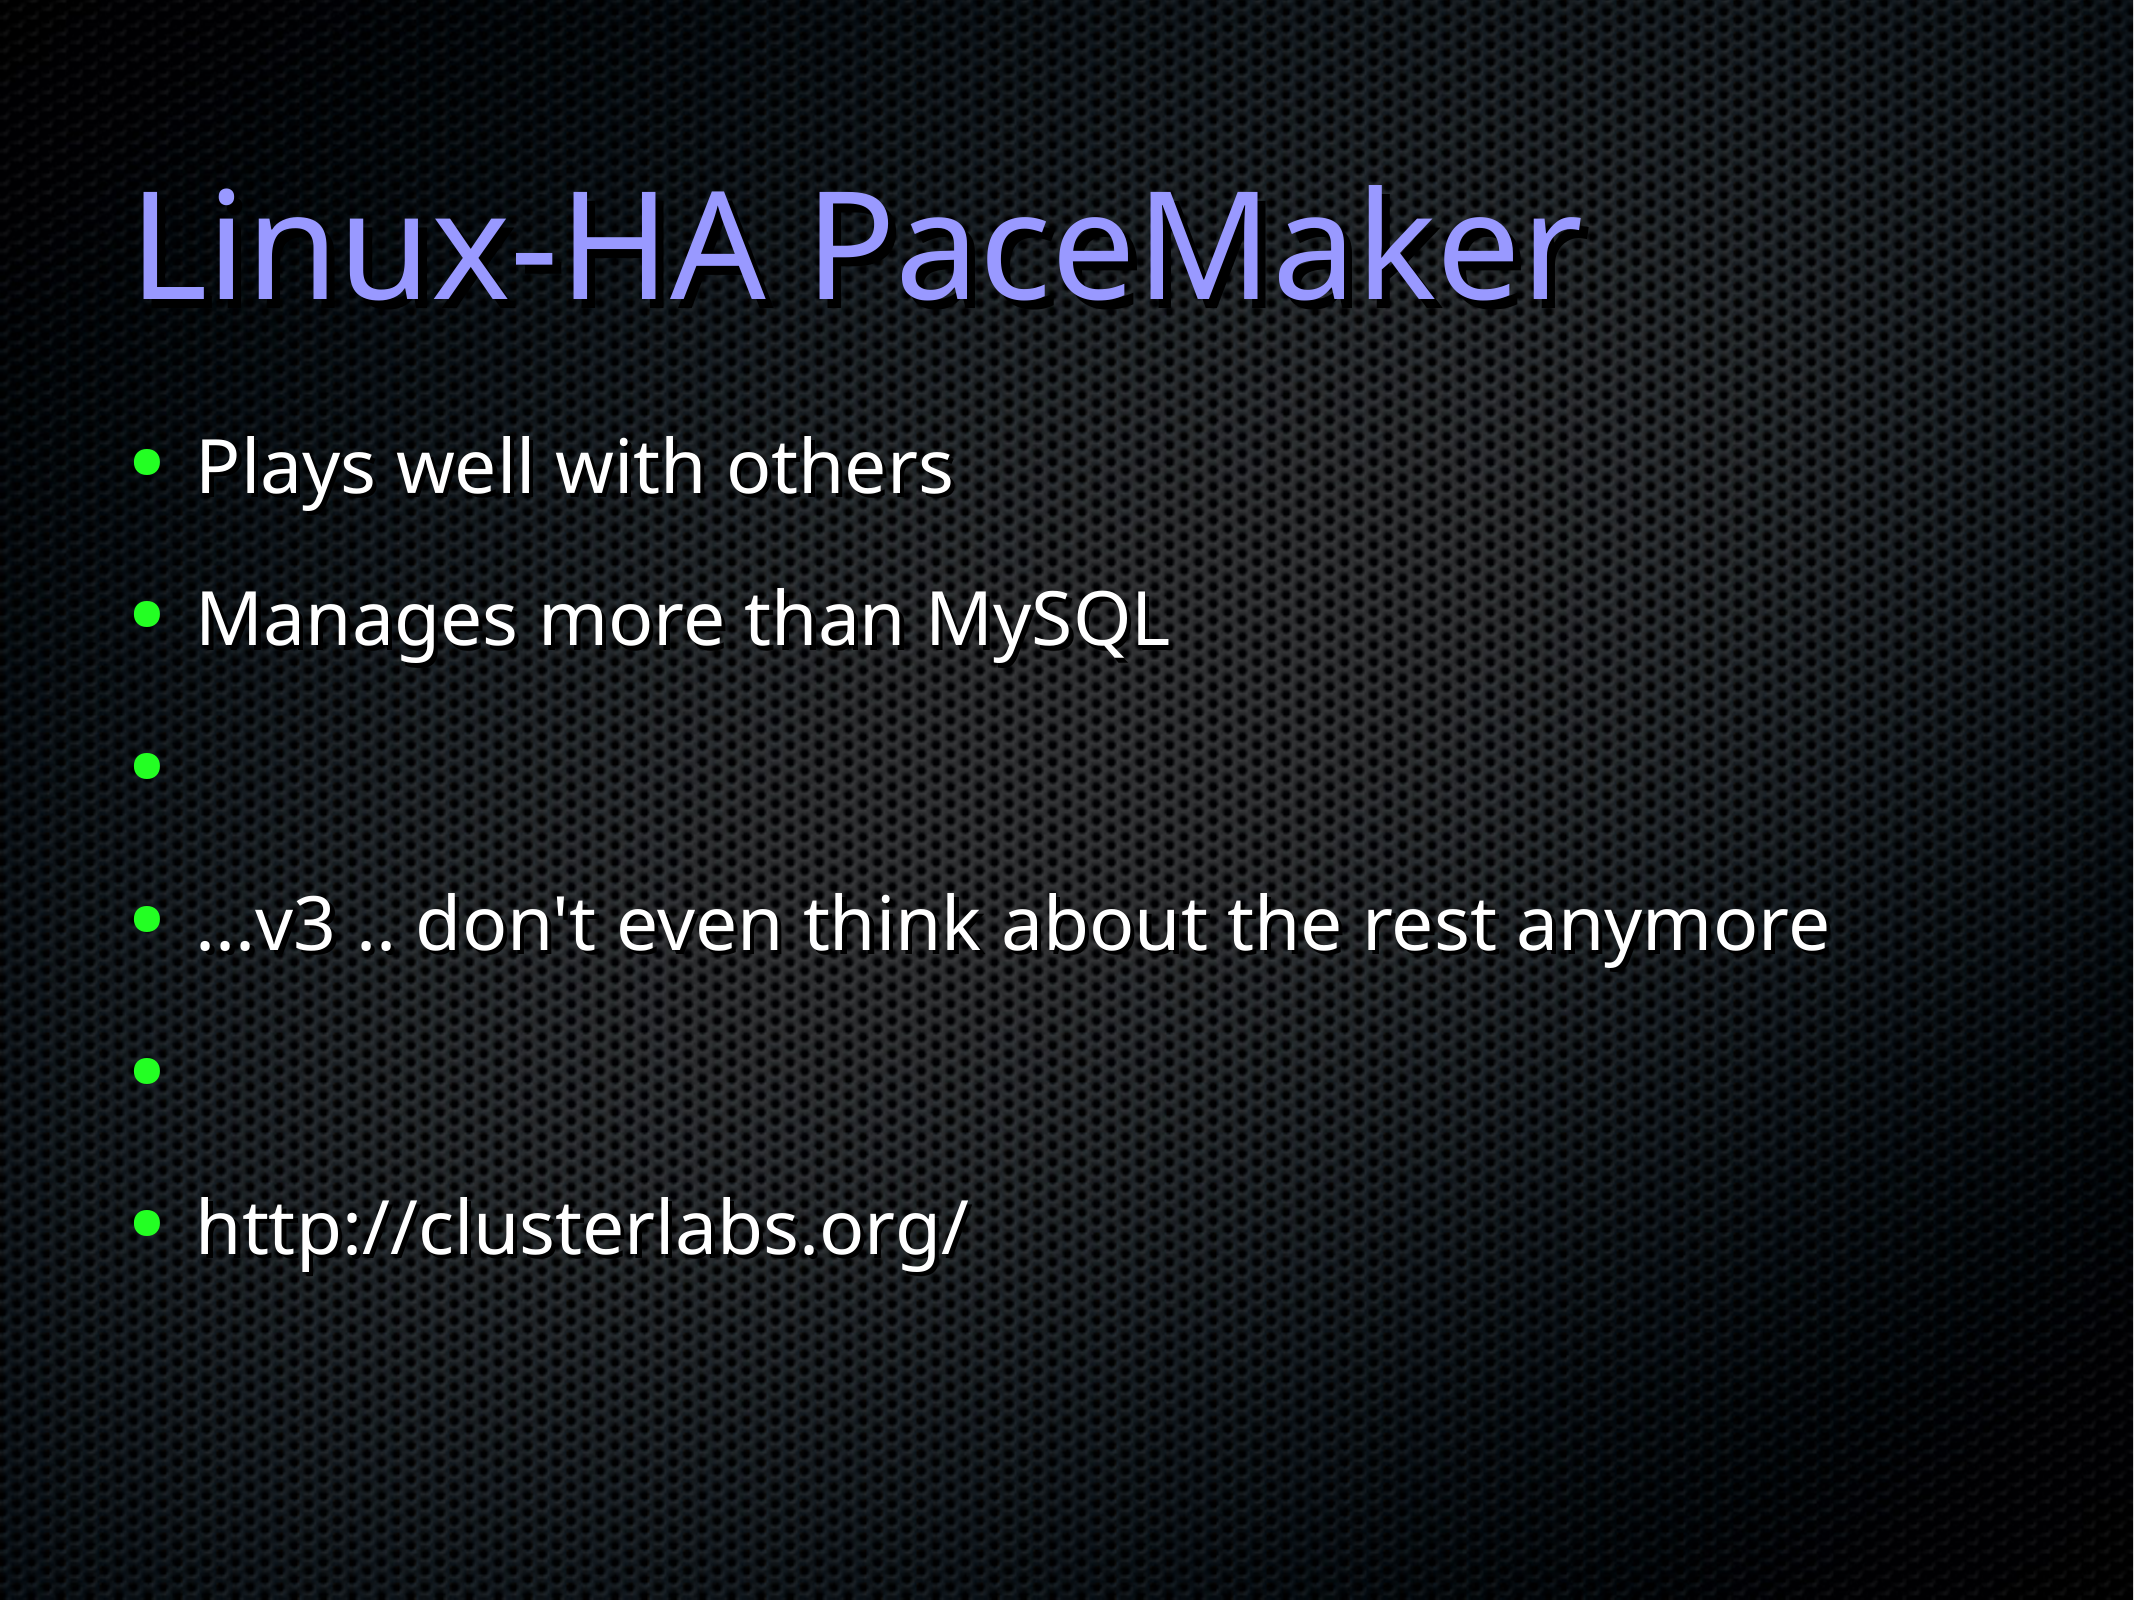

# Linux-HA PaceMaker
Plays well with others
Manages more than MySQL
...v3 .. don't even think about the rest anymore
http://clusterlabs.org/